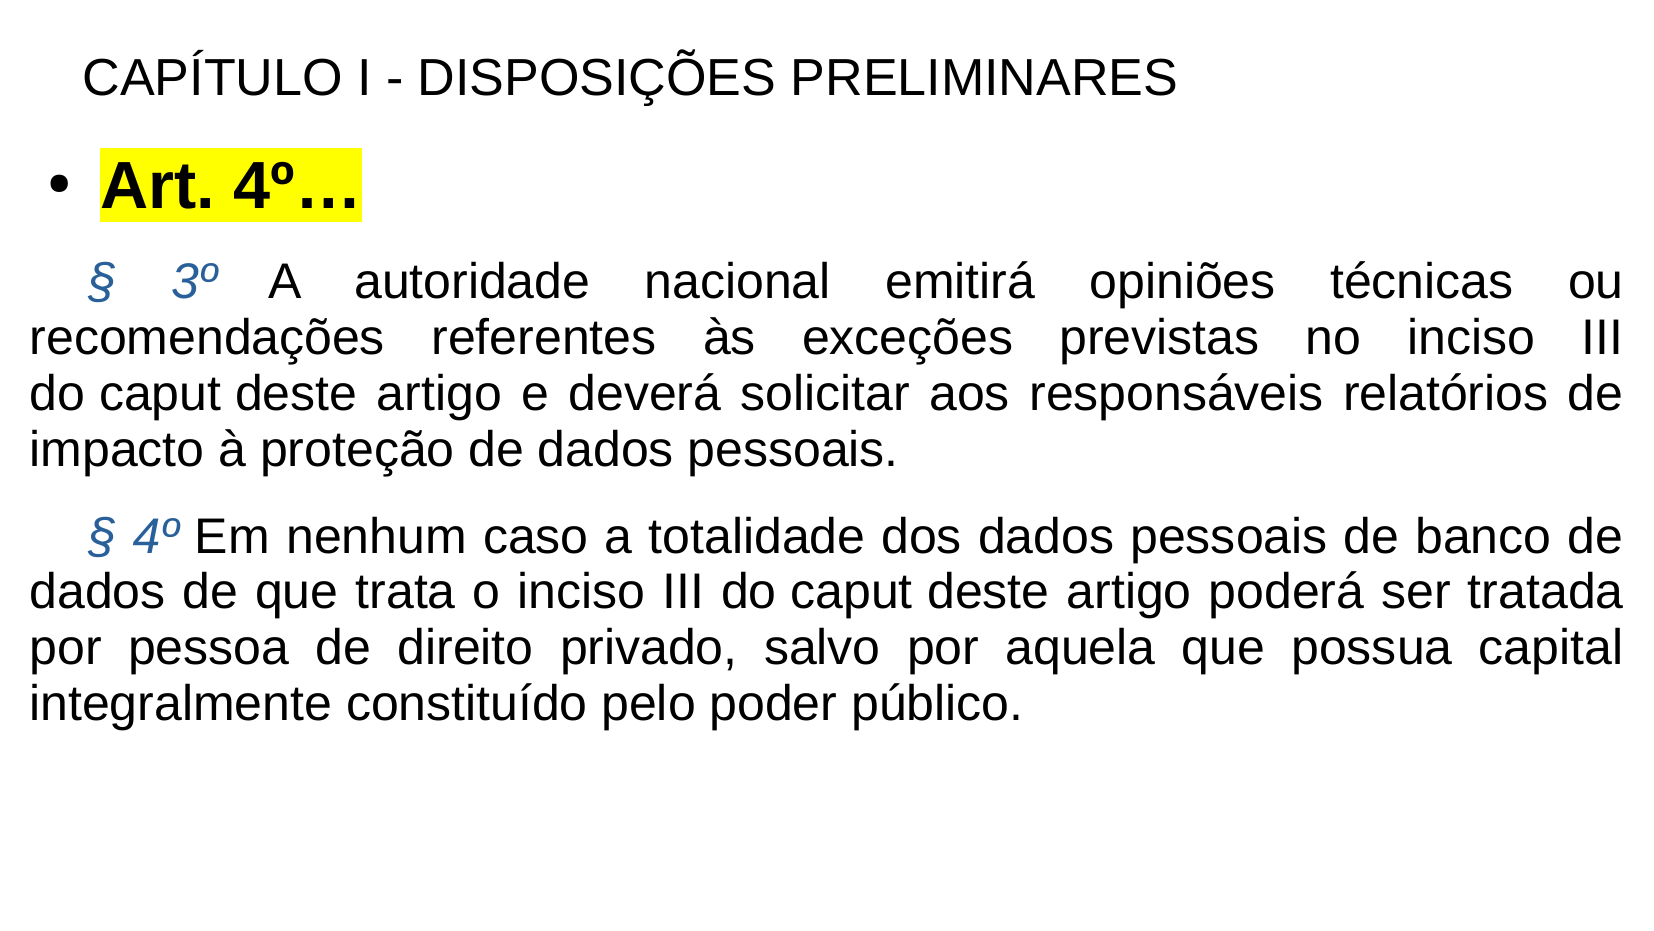

# CAPÍTULO I - DISPOSIÇÕES PRELIMINARES
Art. 4º…
§ 3º A autoridade nacional emitirá opiniões técnicas ou recomendações referentes às exceções previstas no inciso III do caput deste artigo e deverá solicitar aos responsáveis relatórios de impacto à proteção de dados pessoais.
§ 4º Em nenhum caso a totalidade dos dados pessoais de banco de dados de que trata o inciso III do caput deste artigo poderá ser tratada por pessoa de direito privado, salvo por aquela que possua capital integralmente constituído pelo poder público.